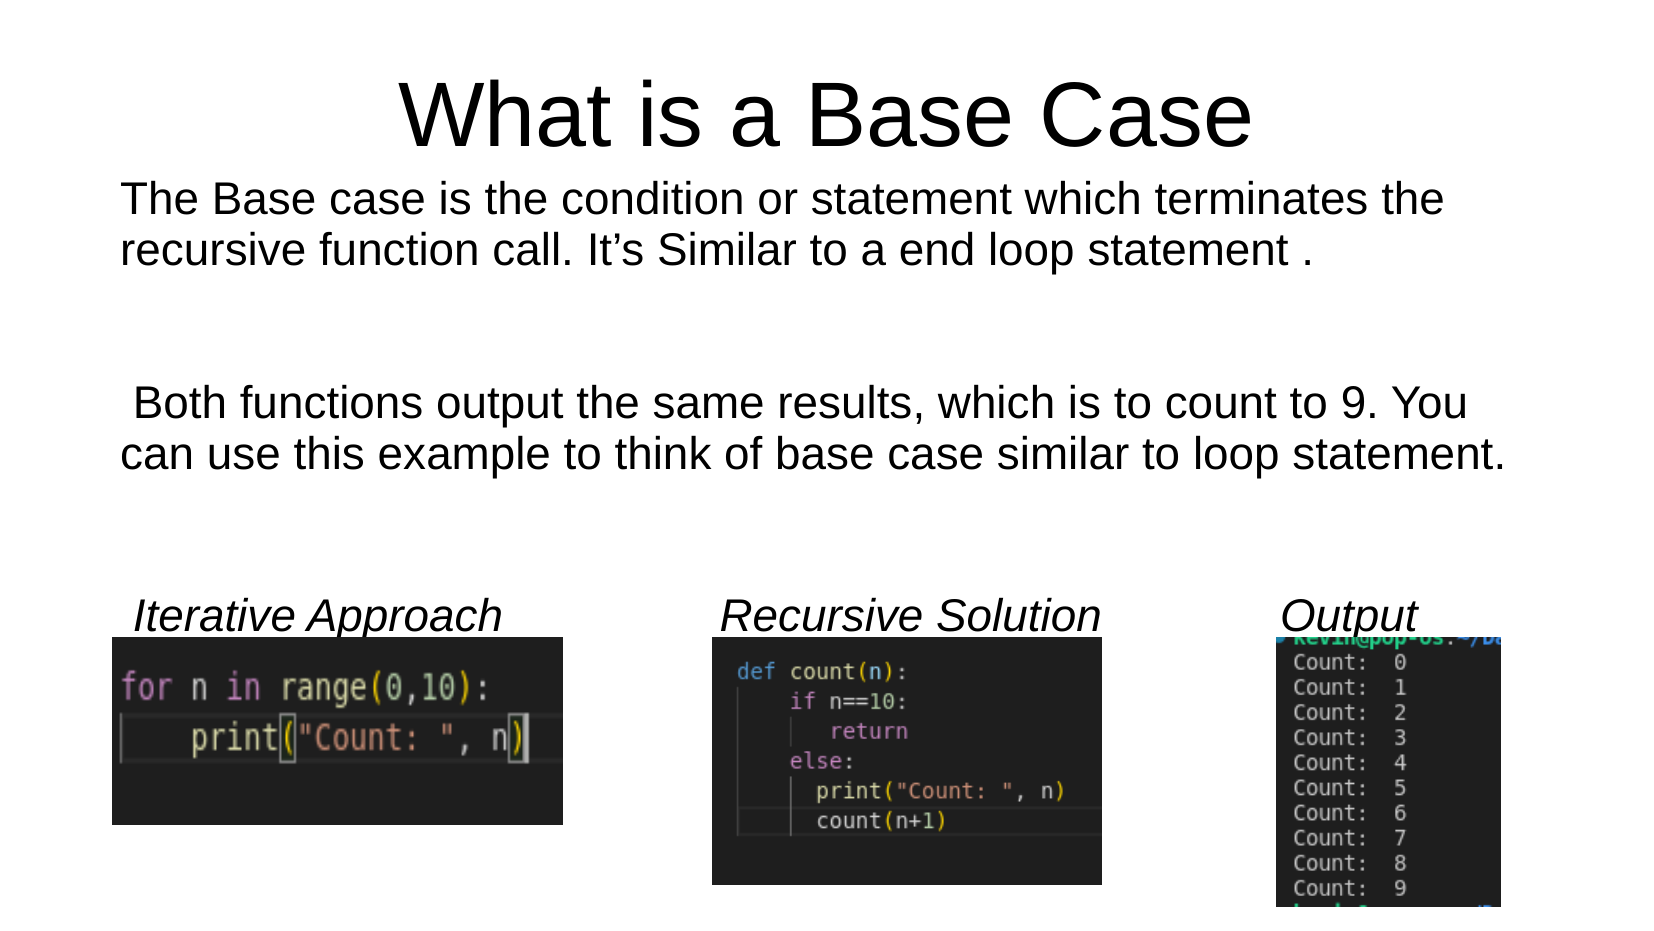

# What is a Base Case
The Base case is the condition or statement which terminates the recursive function call. It’s Similar to a end loop statement .
 Both functions output the same results, which is to count to 9. You can use this example to think of base case similar to loop statement.
 Iterative Approach Recursive Solution Output